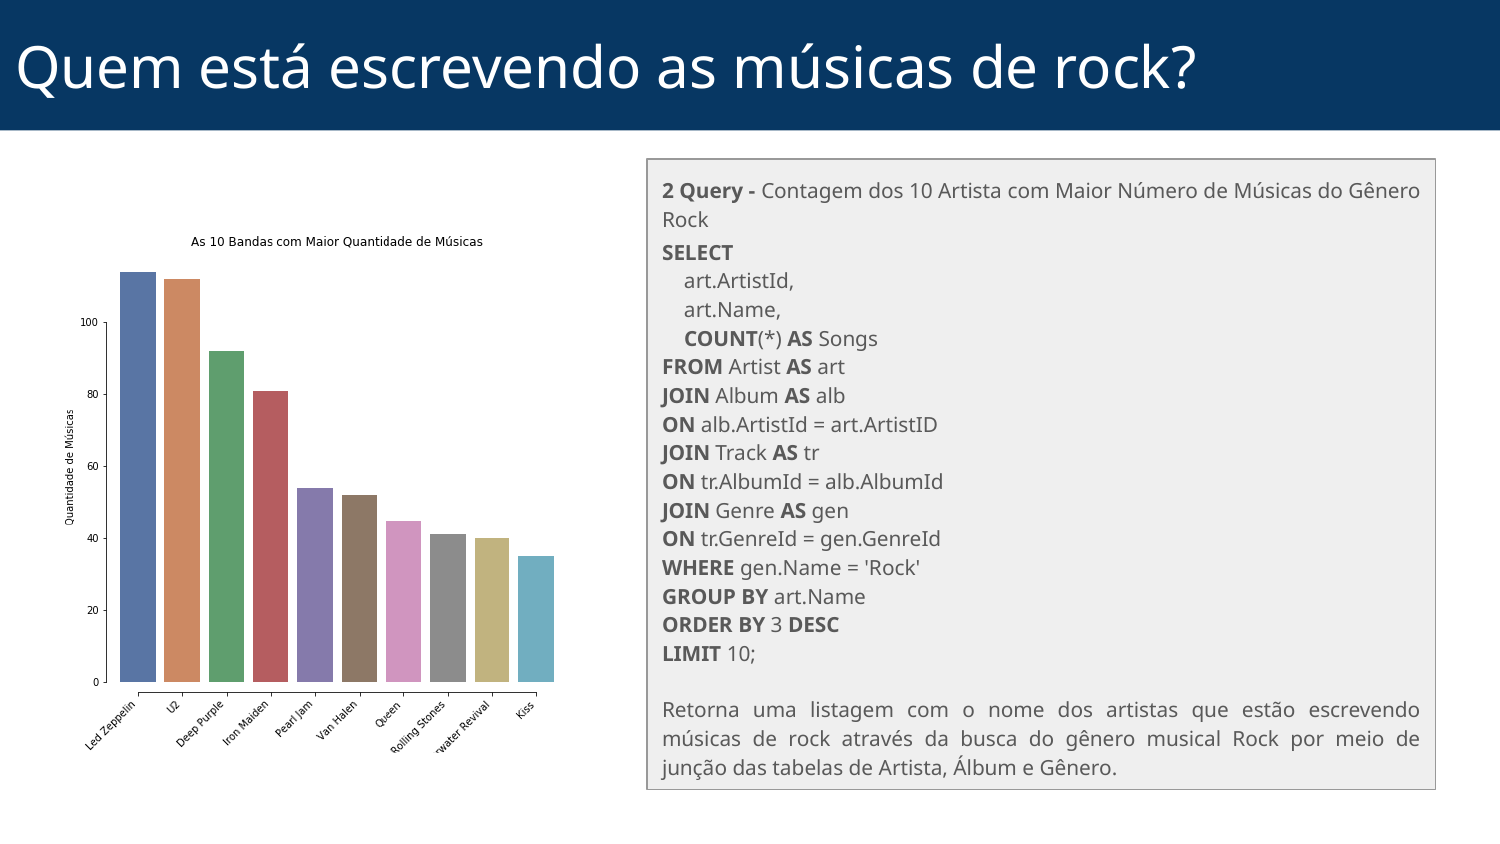

Quem está escrevendo as músicas de rock?
# 2 Query - Contagem dos 10 Artista com Maior Número de Músicas do Gênero Rock
SELECT
 art.ArtistId,
 art.Name,
 COUNT(*) AS Songs
FROM Artist AS art
JOIN Album AS alb
ON alb.ArtistId = art.ArtistID
JOIN Track AS tr
ON tr.AlbumId = alb.AlbumId
JOIN Genre AS gen
ON tr.GenreId = gen.GenreId
WHERE gen.Name = 'Rock'
GROUP BY art.Name
ORDER BY 3 DESC
LIMIT 10;
Retorna uma listagem com o nome dos artistas que estão escrevendo músicas de rock através da busca do gênero musical Rock por meio de junção das tabelas de Artista, Álbum e Gênero.